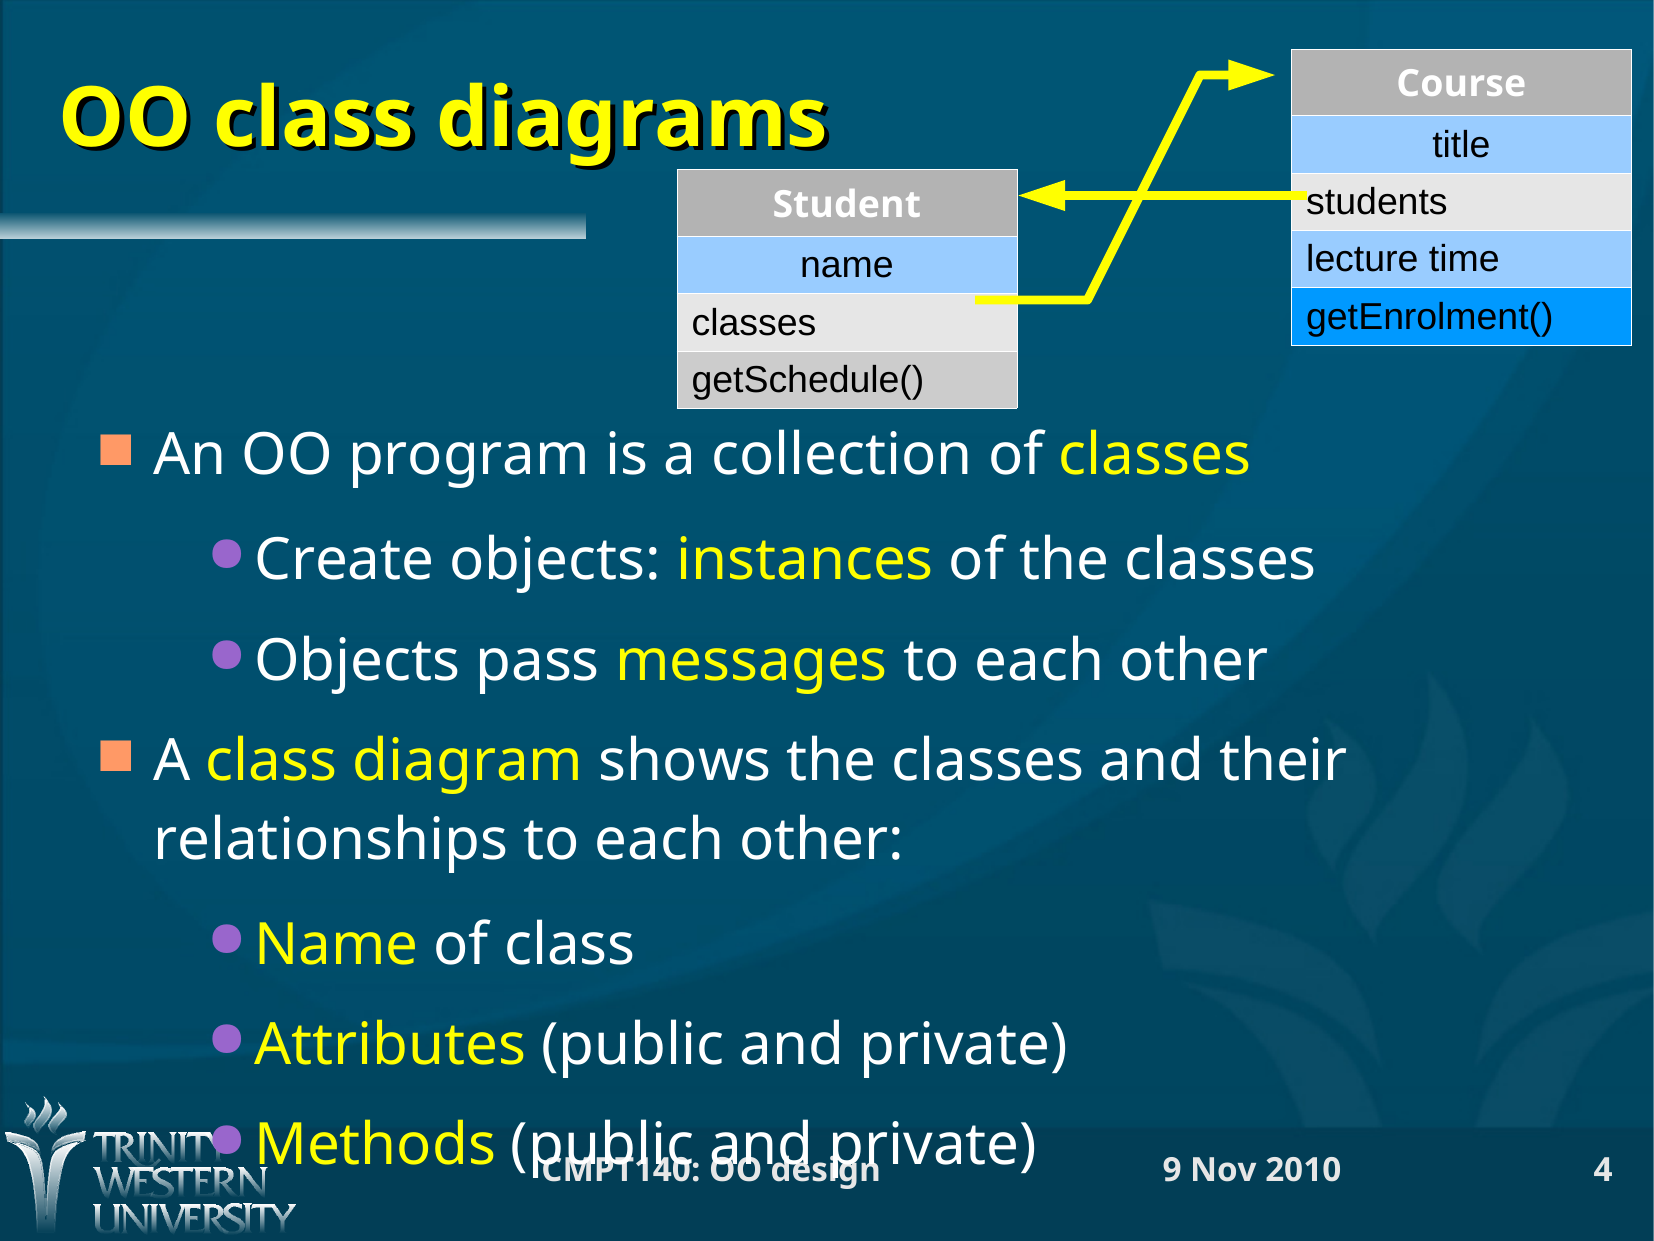

# OO class diagrams
| Course |
| --- |
| title |
| students |
| lecture time |
| getEnrolment() |
| Student |
| --- |
| name |
| classes |
| getSchedule() |
An OO program is a collection of classes
Create objects: instances of the classes
Objects pass messages to each other
A class diagram shows the classes and their relationships to each other:
Name of class
Attributes (public and private)
Methods (public and private)
CMPT140: OO design
9 Nov 2010
4